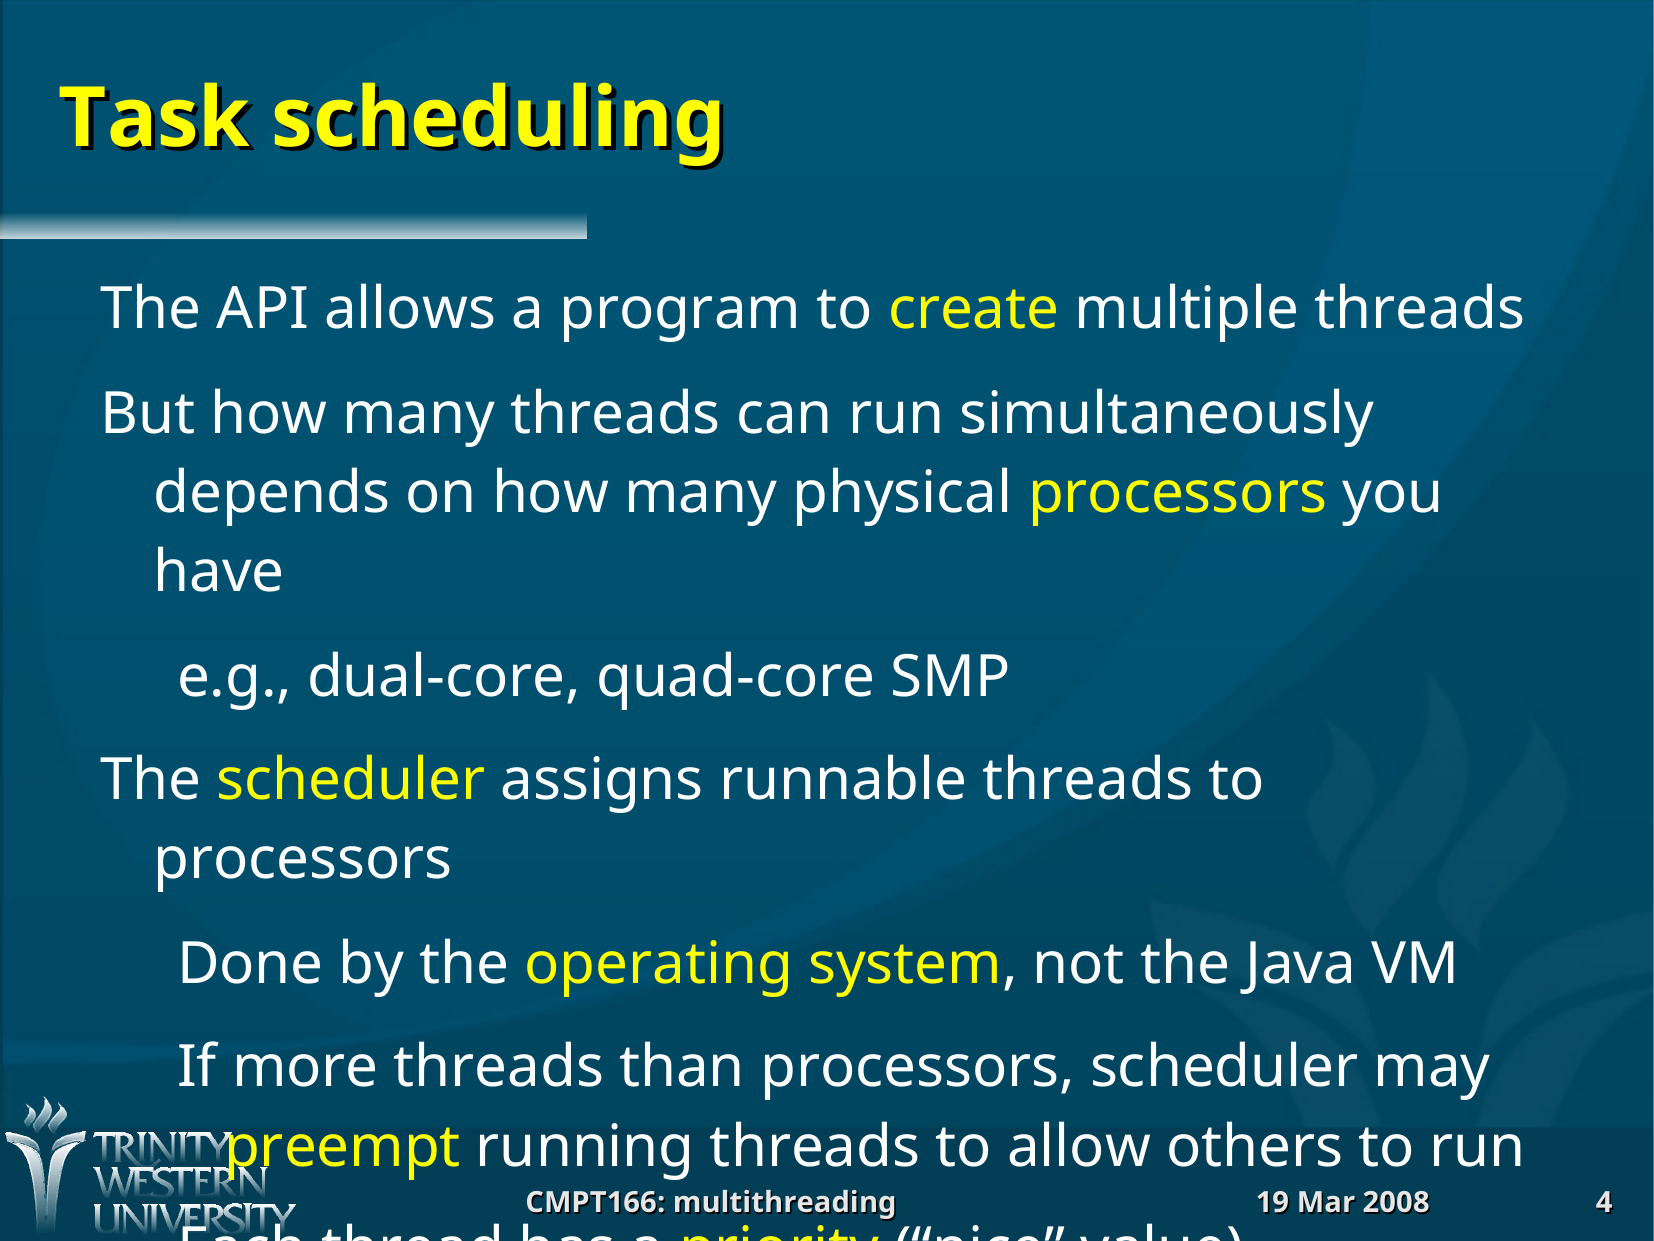

# Task scheduling
The API allows a program to create multiple threads
But how many threads can run simultaneously depends on how many physical processors you have
e.g., dual-core, quad-core SMP
The scheduler assigns runnable threads to processors
Done by the operating system, not the Java VM
If more threads than processors, scheduler may preempt running threads to allow others to run
Each thread has a priority (“nice” value)
Lower priority threads might get starved
CMPT166: multithreading
19 Mar 2008
4